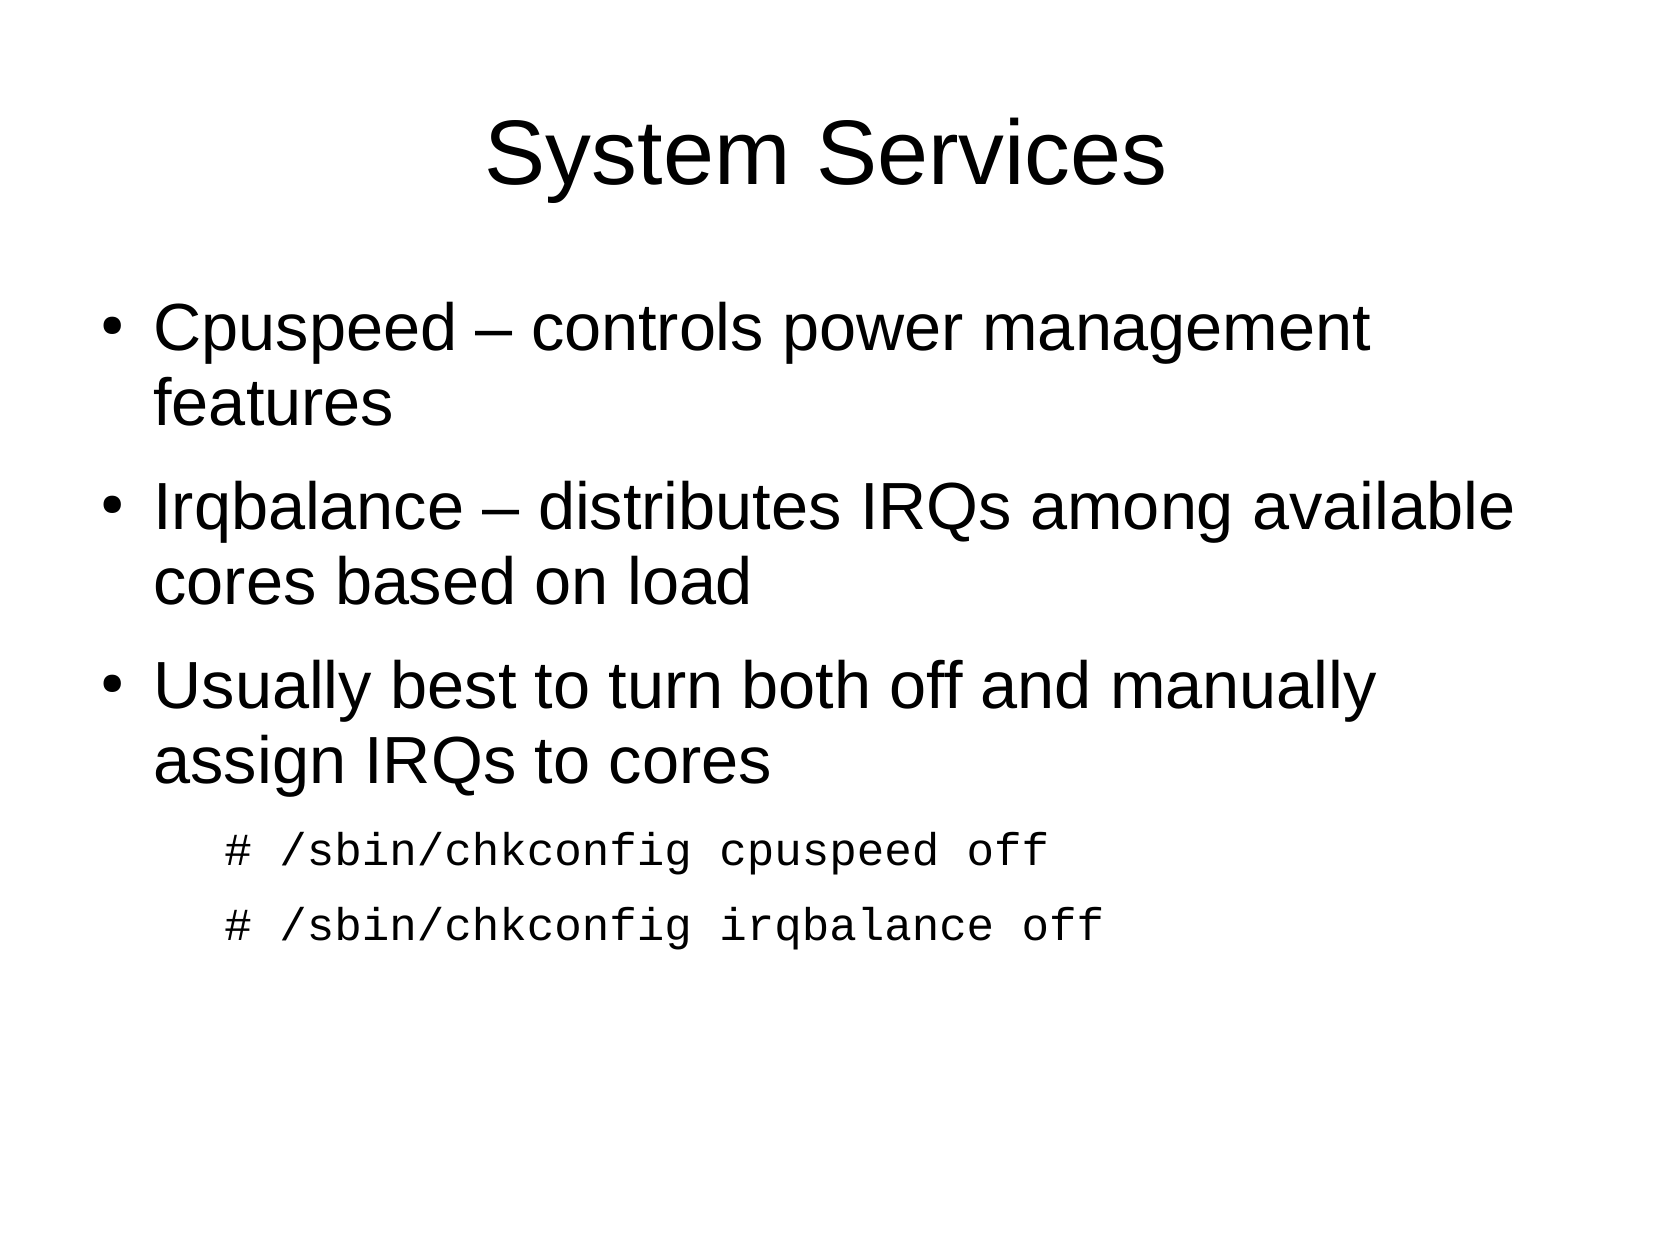

# System Services
Cpuspeed – controls power management features
Irqbalance – distributes IRQs among available cores based on load
Usually best to turn both off and manually assign IRQs to cores
# /sbin/chkconfig cpuspeed off
# /sbin/chkconfig irqbalance off